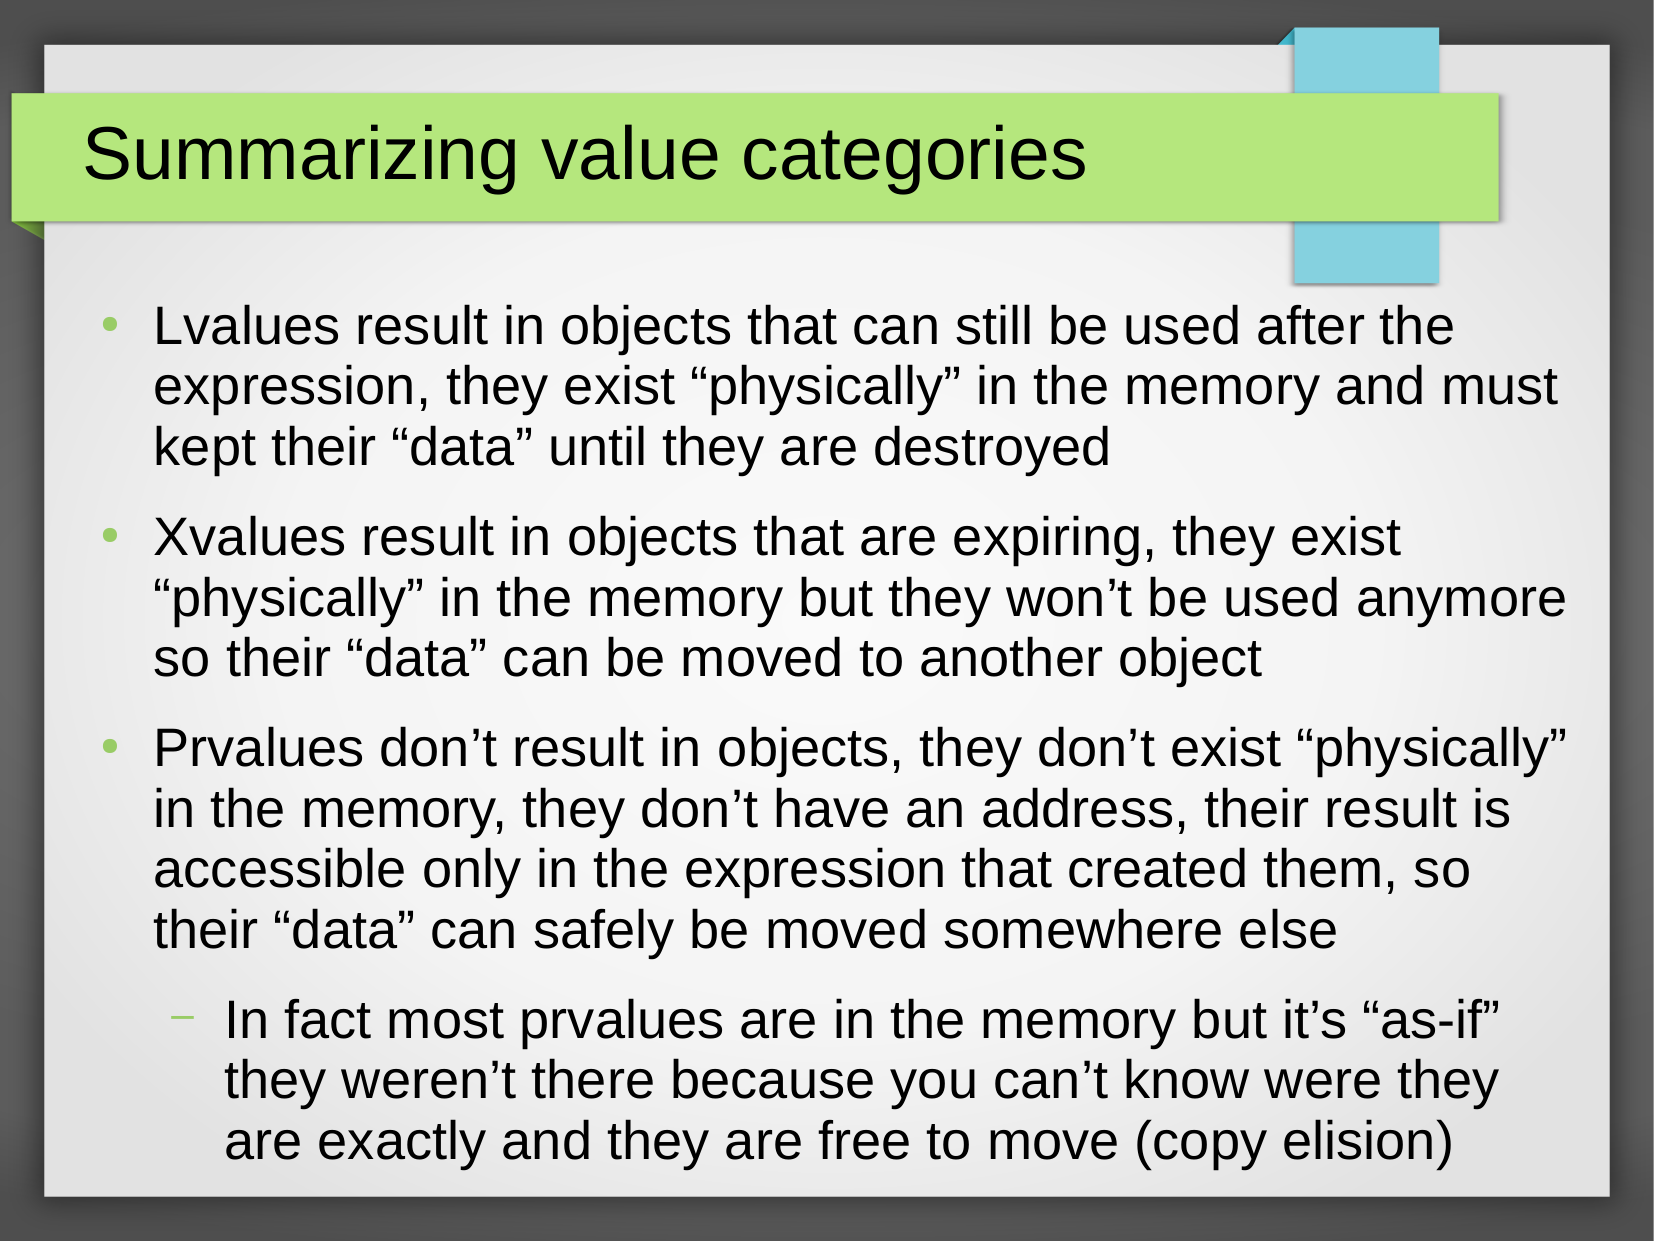

# Summarizing value categories
Lvalues result in objects that can still be used after the expression, they exist “physically” in the memory and must kept their “data” until they are destroyed
Xvalues result in objects that are expiring, they exist “physically” in the memory but they won’t be used anymore so their “data” can be moved to another object
Prvalues don’t result in objects, they don’t exist “physically” in the memory, they don’t have an address, their result is accessible only in the expression that created them, so their “data” can safely be moved somewhere else
In fact most prvalues are in the memory but it’s “as-if” they weren’t there because you can’t know were they are exactly and they are free to move (copy elision)